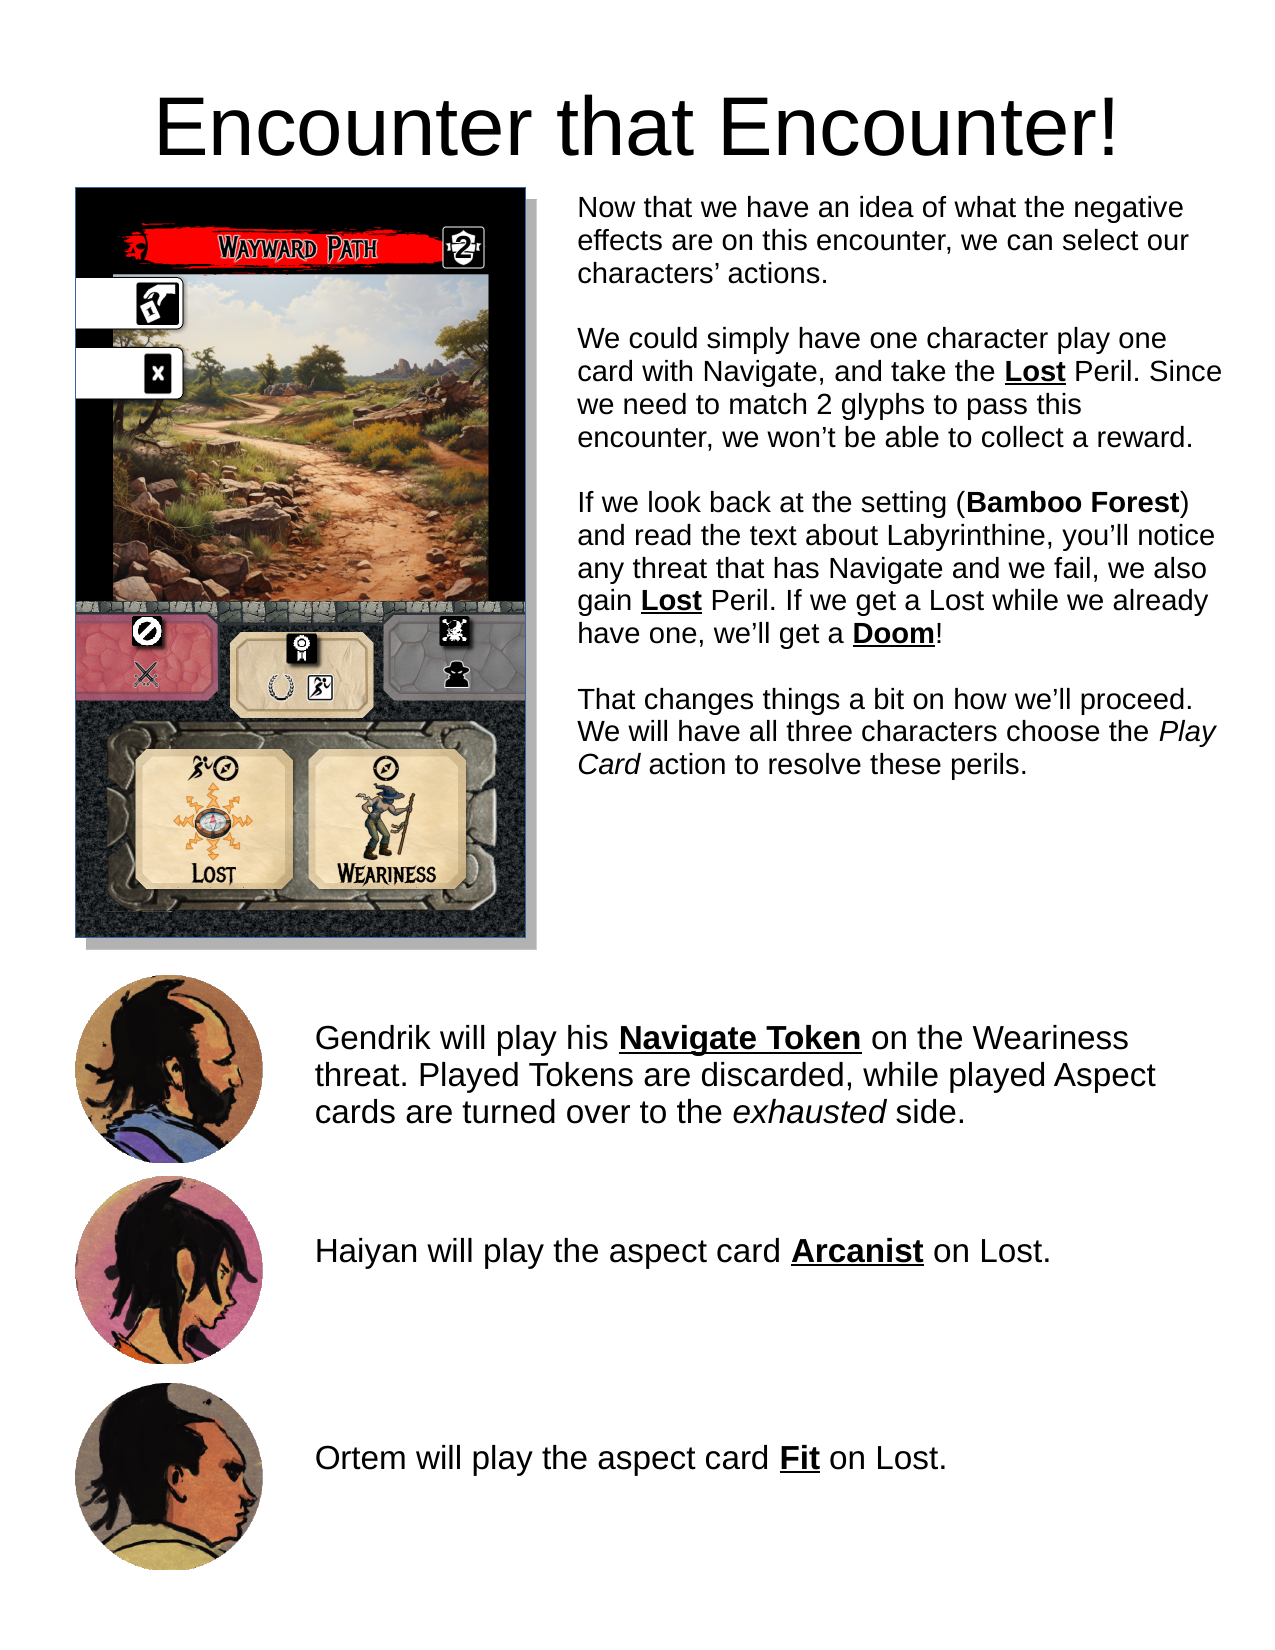

# Encounter that Encounter!
Now that we have an idea of what the negative effects are on this encounter, we can select our characters’ actions.
We could simply have one character play one card with Navigate, and take the Lost Peril. Since we need to match 2 glyphs to pass this encounter, we won’t be able to collect a reward.
If we look back at the setting (Bamboo Forest) and read the text about Labyrinthine, you’ll notice any threat that has Navigate and we fail, we also gain Lost Peril. If we get a Lost while we already have one, we’ll get a Doom!
That changes things a bit on how we’ll proceed. We will have all three characters choose the Play Card action to resolve these perils.
Gendrik will play his Navigate Token on the Weariness threat. Played Tokens are discarded, while played Aspect cards are turned over to the exhausted side.
Haiyan will play the aspect card Arcanist on Lost.
Ortem will play the aspect card Fit on Lost.